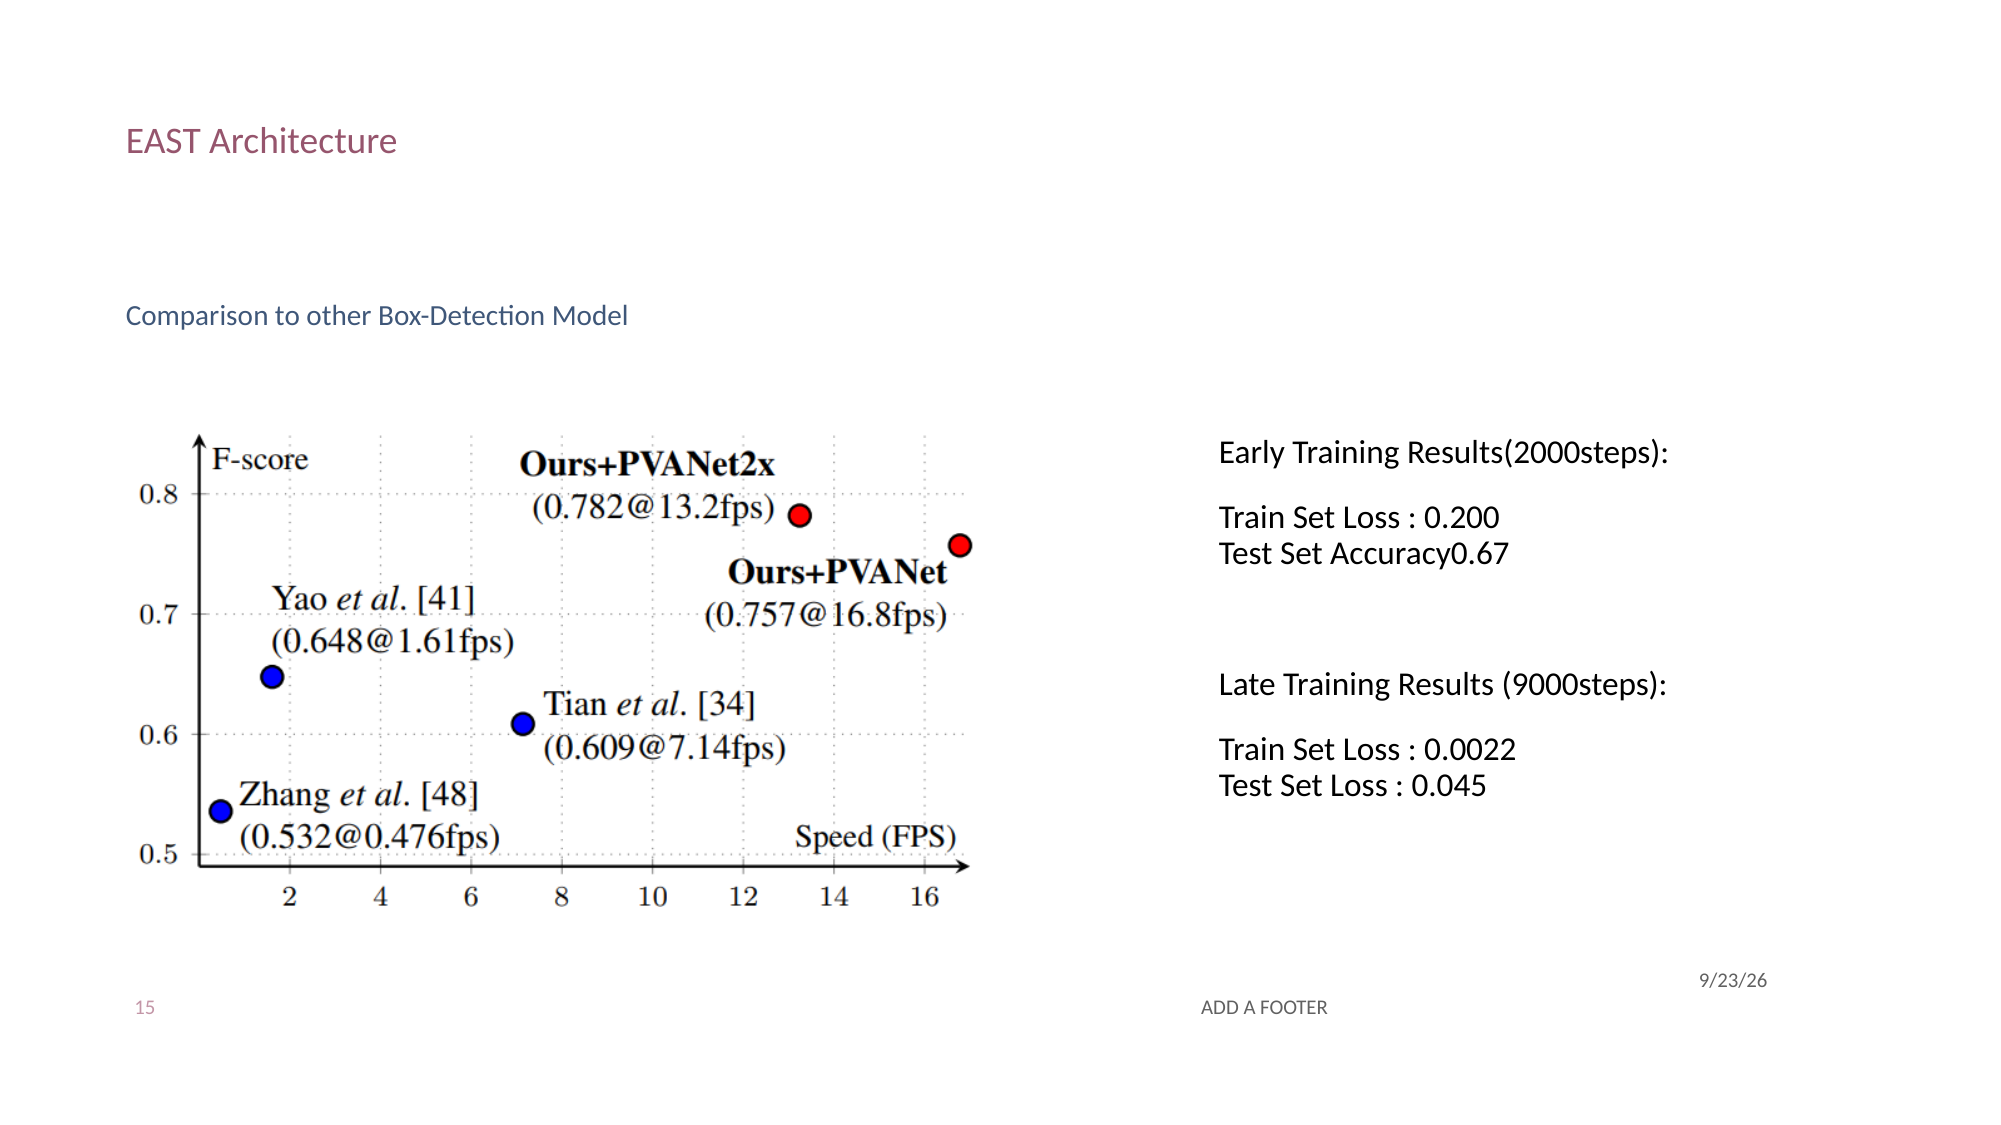

# EAST Architecture
Comparison to other Box-Detection Model
Early Training Results(2000steps):
Train Set Loss : 0.200
Test Set Accuracy0.67
Late Training Results (9000steps):
Train Set Loss : 0.0022
Test Set Loss : 0.045
ADD A FOOTER